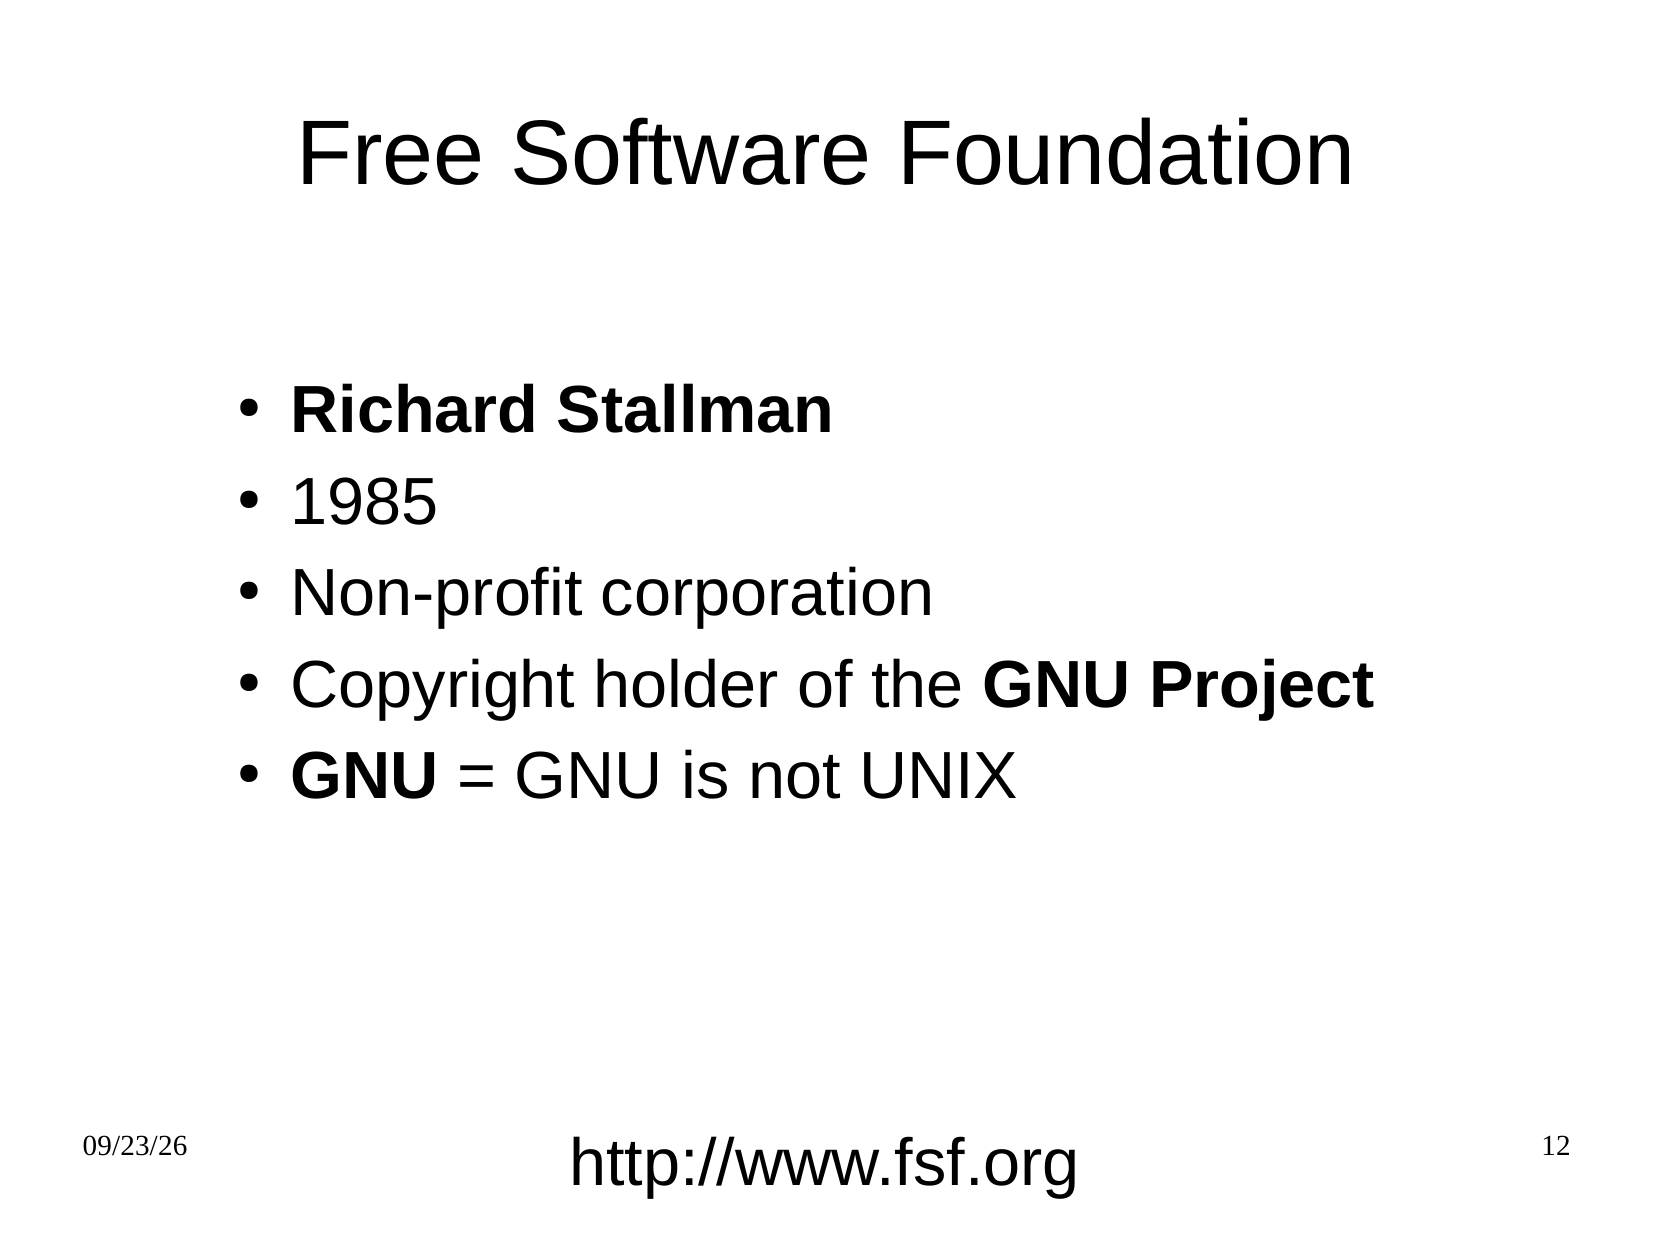

# Free Software Foundation
Richard Stallman
1985
Non-profit corporation
Copyright holder of the GNU Project
GNU = GNU is not UNIX
http://www.fsf.org
12